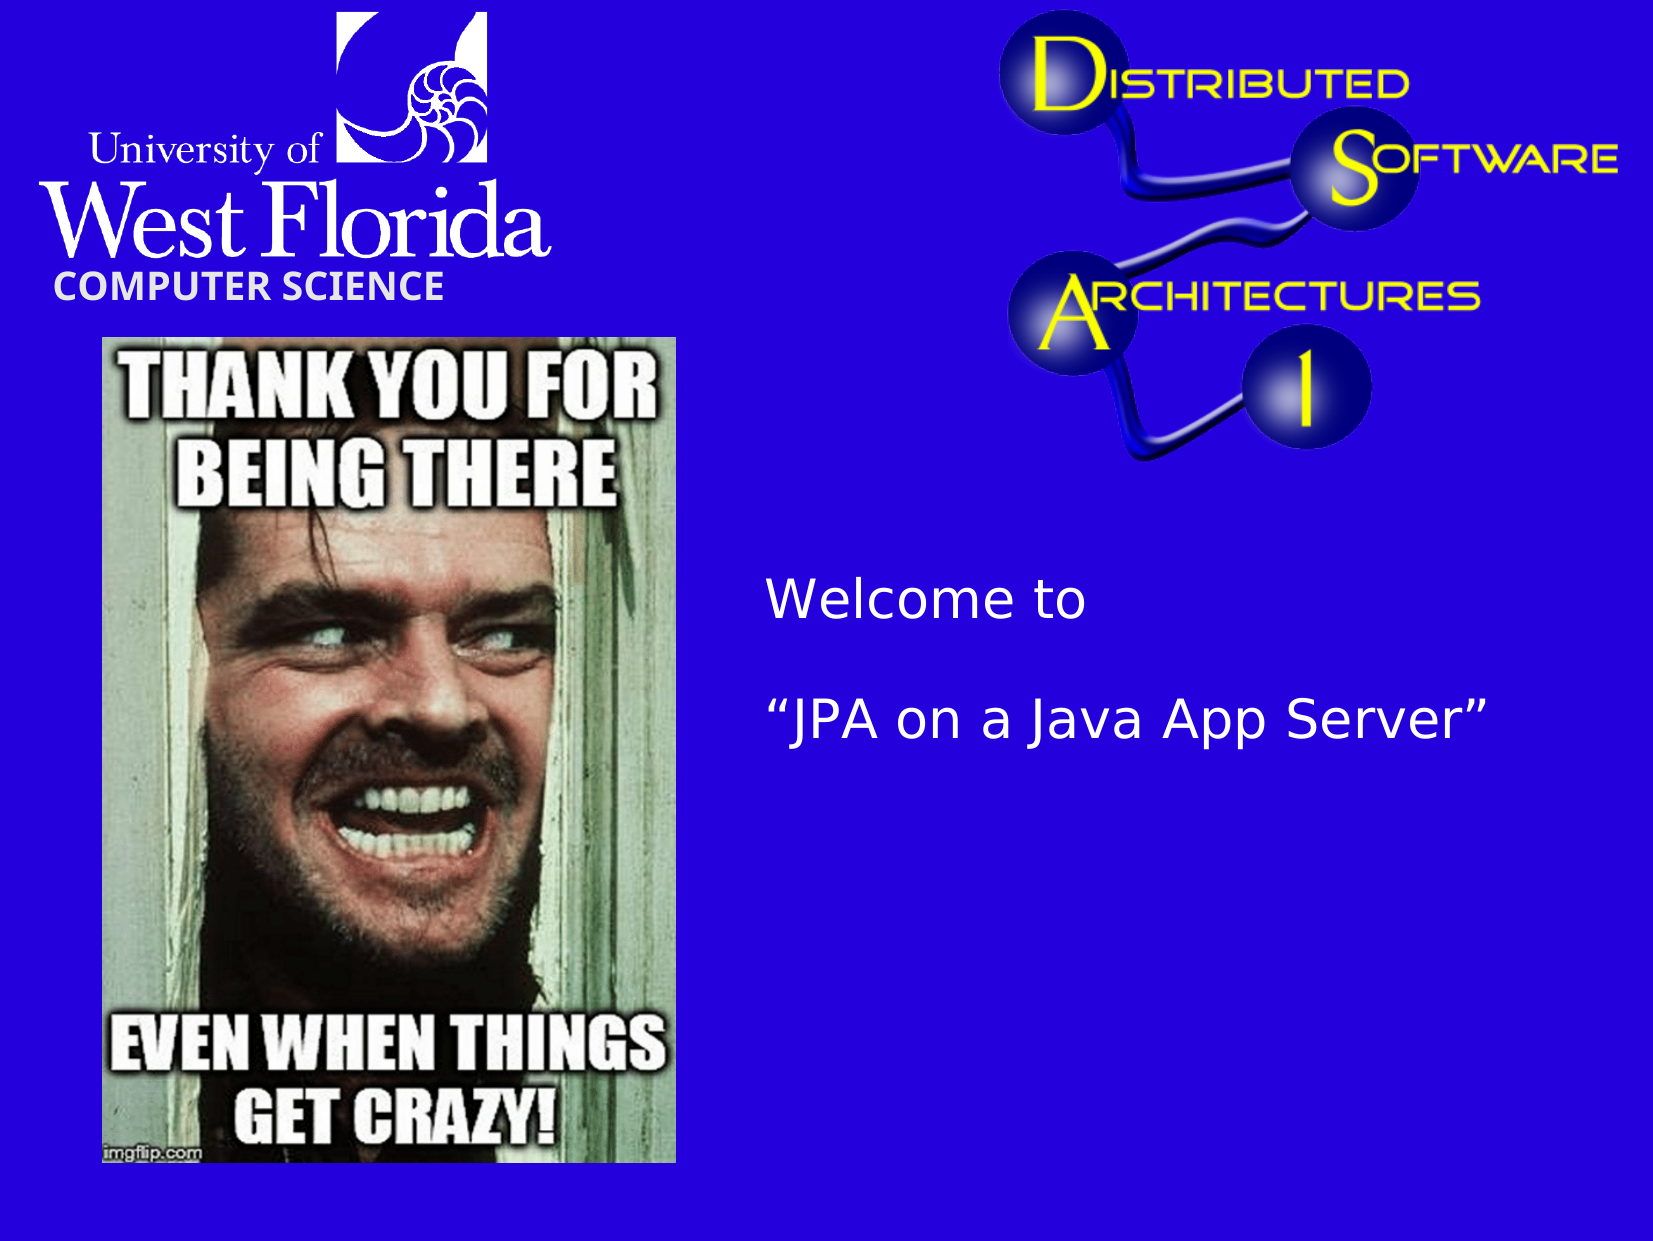

COMPUTER SCIENCE
Welcome to
“JPA on a Java App Server”